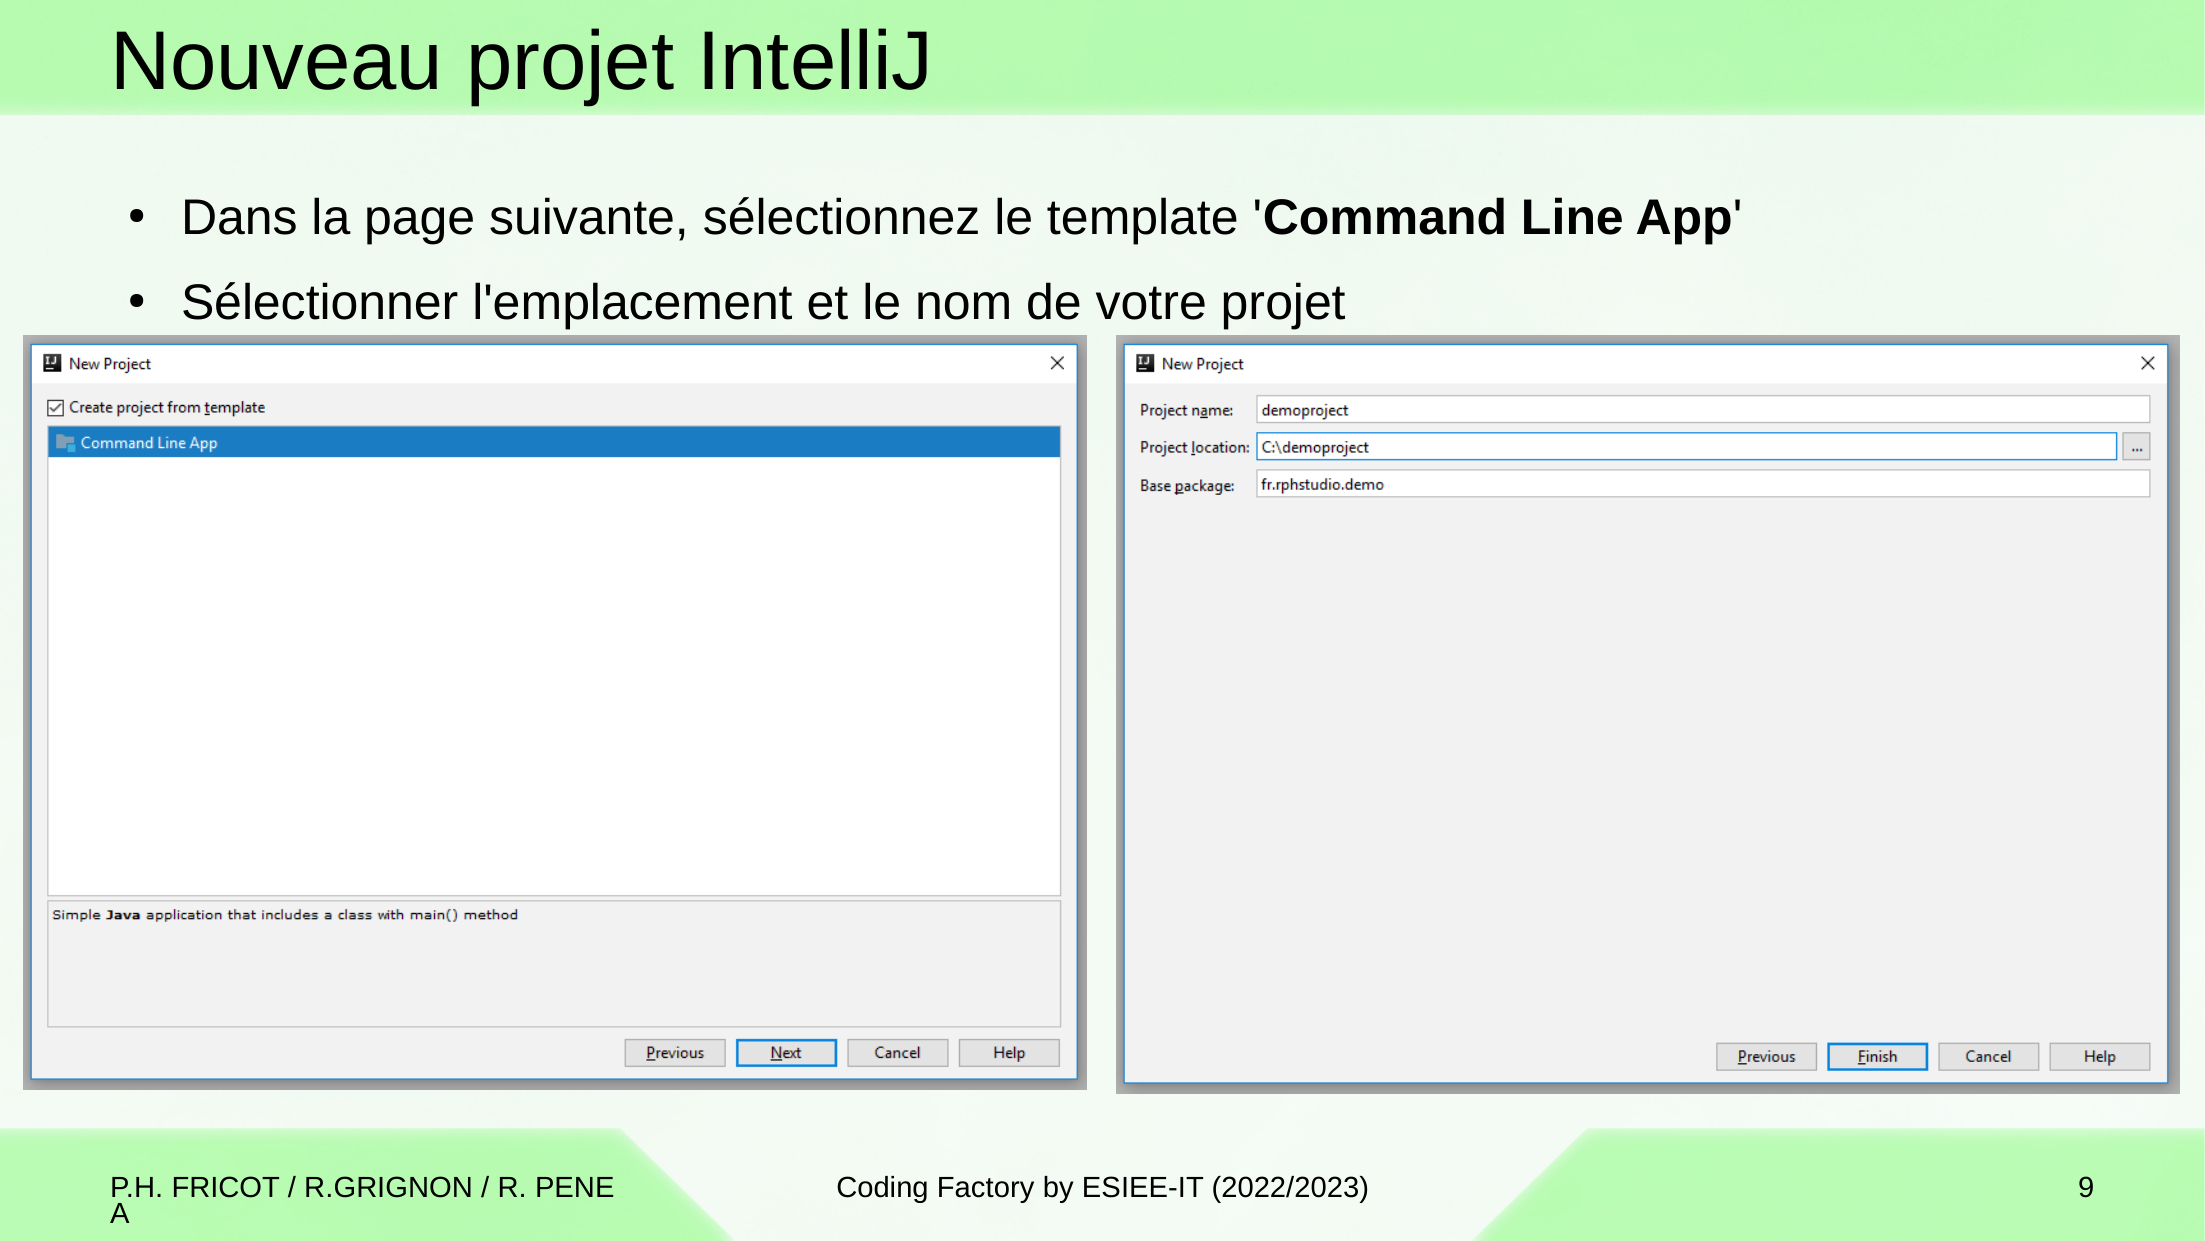

# Nouveau projet IntelliJ
Dans la page suivante, sélectionnez le template 'Command Line App'
Sélectionner l'emplacement et le nom de votre projet
P.H. FRICOT / R.GRIGNON / R. PENEA
Coding Factory by ESIEE-IT (2022/2023)
9